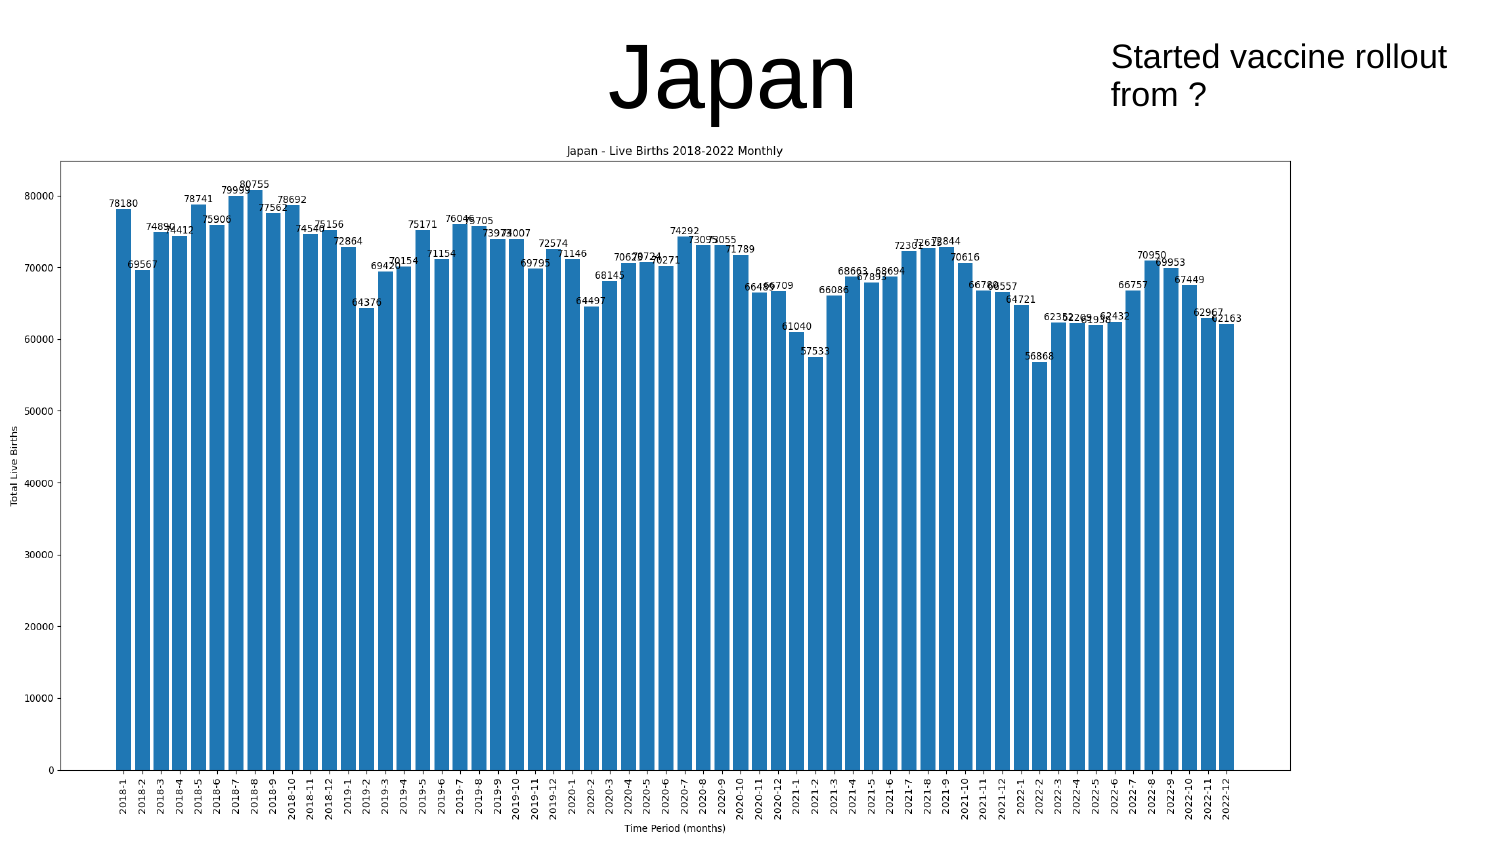

# Japan
Started vaccine rollout from ?